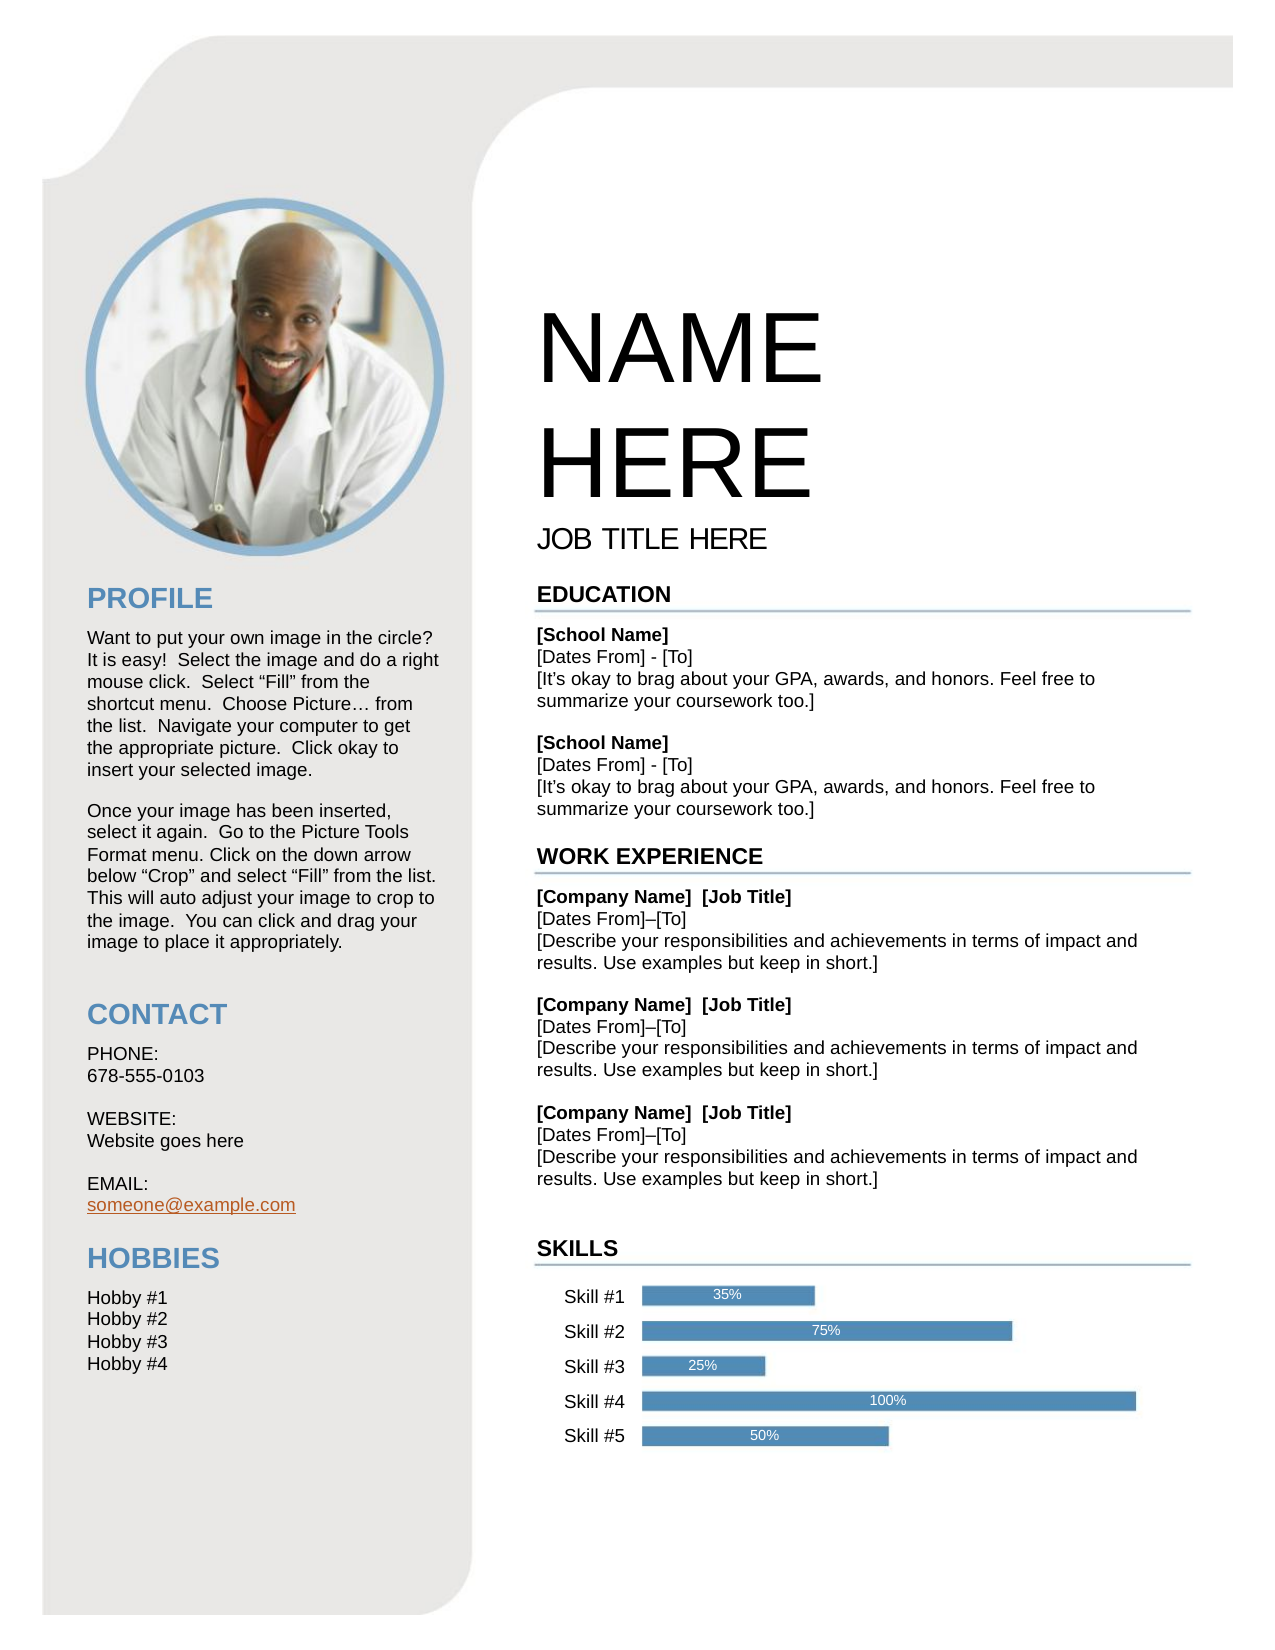

NAME
HERE
JOB TITLE HERE
EDUCATION
PROFILE
[School Name]
[Dates From] - [To]
[It’s okay to brag about your GPA, awards, and honors. Feel free to
summarize your coursework too.]
Want to put your own image in the circle?
It is easy! Select the image and do a right
mouse click. Select “Fill” from the
shortcut menu. Choose Picture… from
the list. Navigate your computer to get
the appropriate picture. Click okay to
insert your selected image.
[School Name]
[Dates From] - [To]
[It’s okay to brag about your GPA, awards, and honors. Feel free to
summarize your coursework too.]
Once your image has been inserted,
select it again. Go to the Picture Tools
Format menu. Click on the down arrow
below “Crop” and select “Fill” from the list.
This will auto adjust your image to crop to
the image. You can click and drag your
image to place it appropriately.
WORK EXPERIENCE
[Company Name] [Job Title]
[Dates From]–[To]
[Describe your responsibilities and achievements in terms of impact and
results. Use examples but keep in short.]
[Company Name] [Job Title]
[Dates From]–[To]
CONTACT
[Describe your responsibilities and achievements in terms of impact and
results. Use examples but keep in short.]
PHONE:
678-555-0103
[Company Name] [Job Title]
[Dates From]–[To]
[Describe your responsibilities and achievements in terms of impact and
results. Use examples but keep in short.]
WEBSITE:
Website goes here
EMAIL:
someone@example.com
SKILLS
HOBBIES
Skill #1
Skill #2
Skill #3
Skill #4
Skill #5
35%
Hobby #1
Hobby #2
Hobby #3
Hobby #4
75%
25%
100%
50%